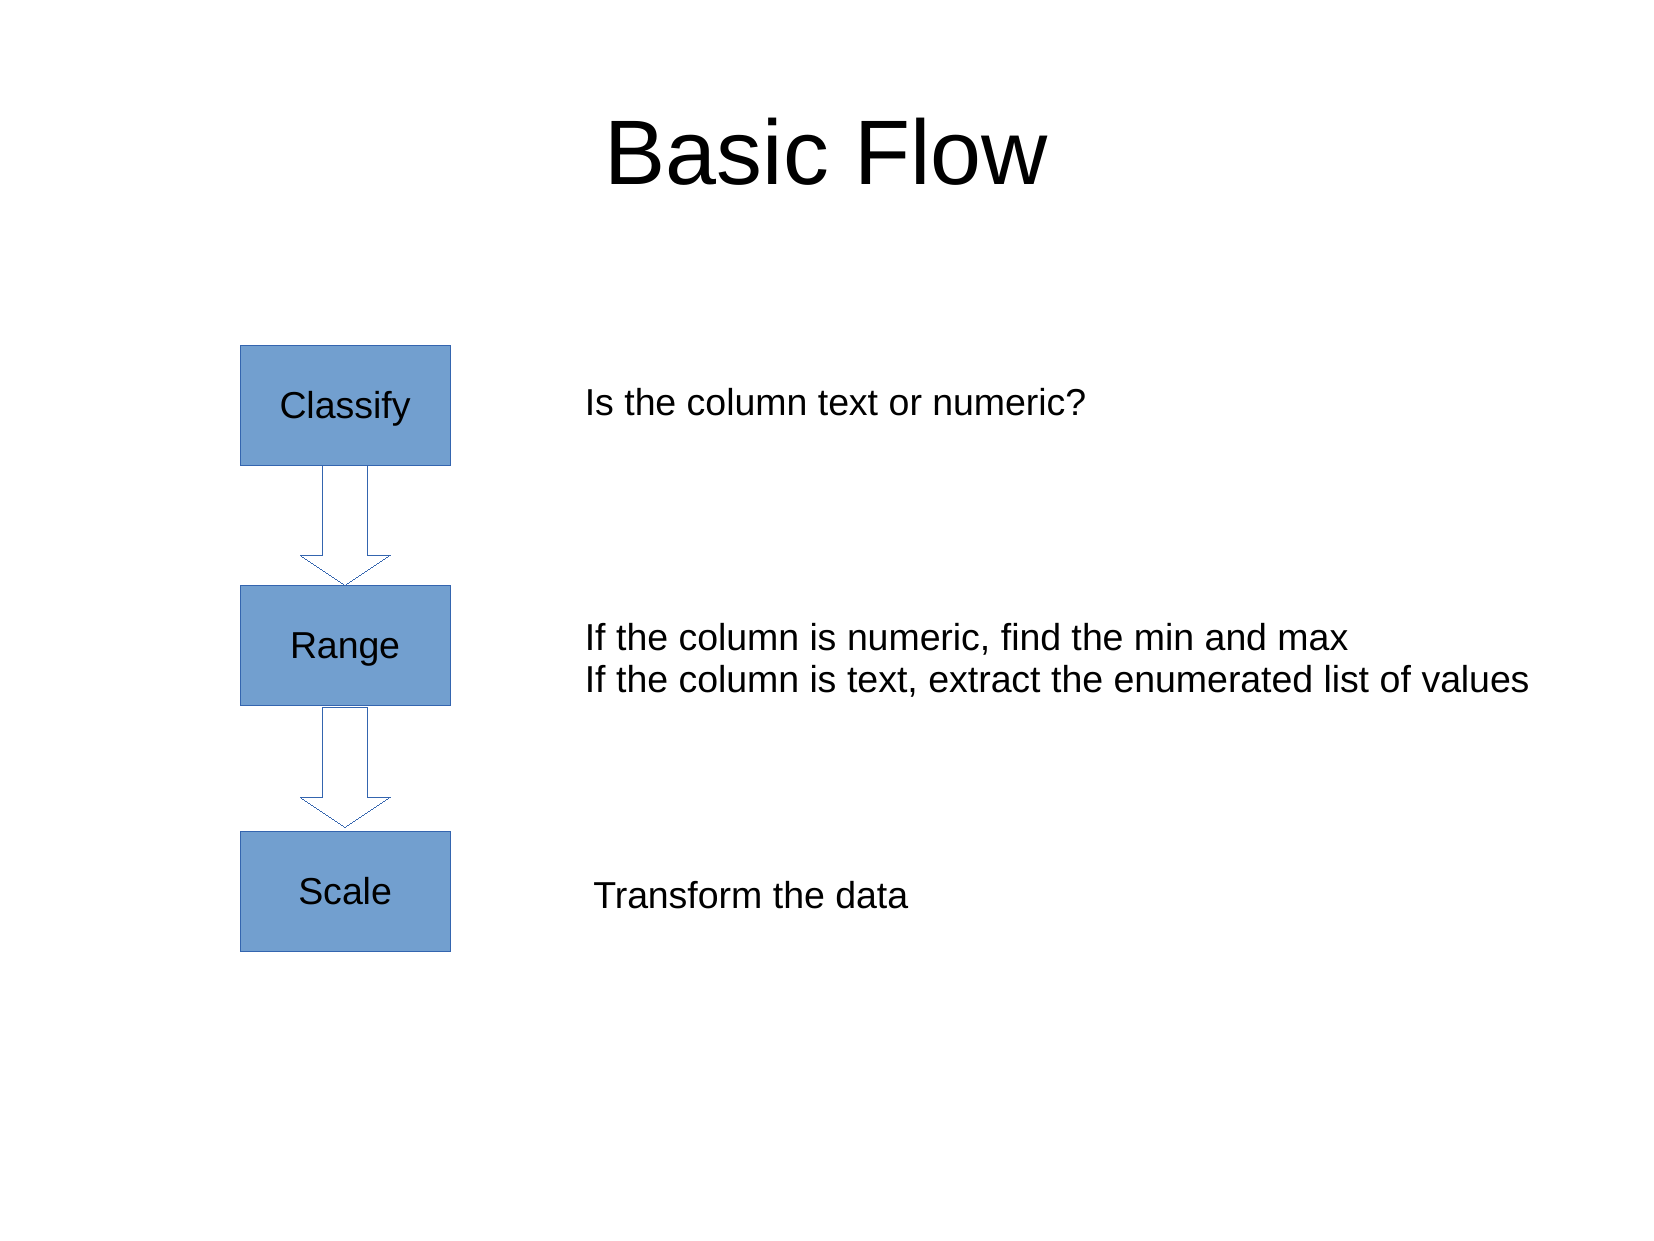

# Basic Flow
Classify
Is the column text or numeric?
Range
If the column is numeric, find the min and max
If the column is text, extract the enumerated list of values
Scale
Transform the data